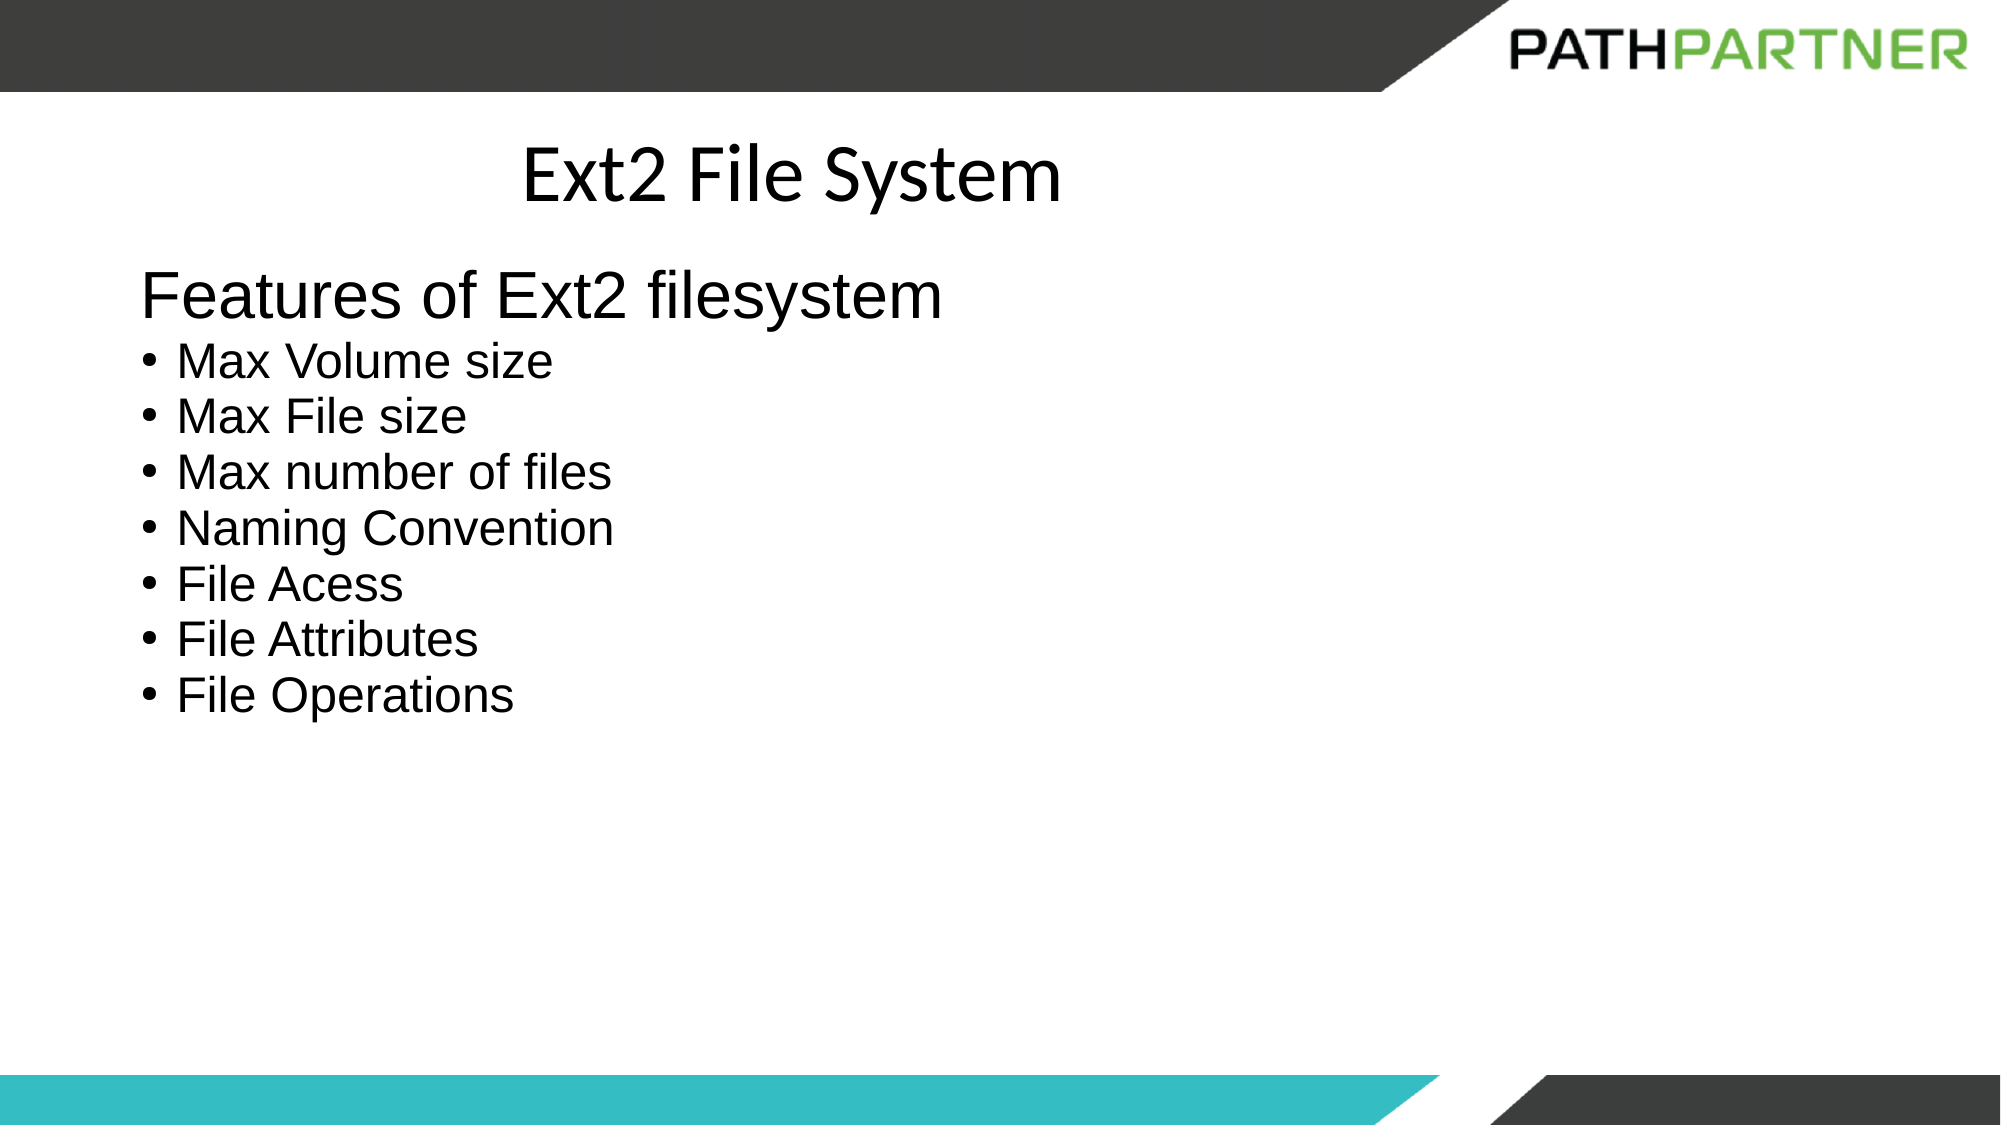

# Ext2 File System
Features of Ext2 filesystem
Max Volume size
Max File size
Max number of files
Naming Convention
File Acess
File Attributes
File Operations